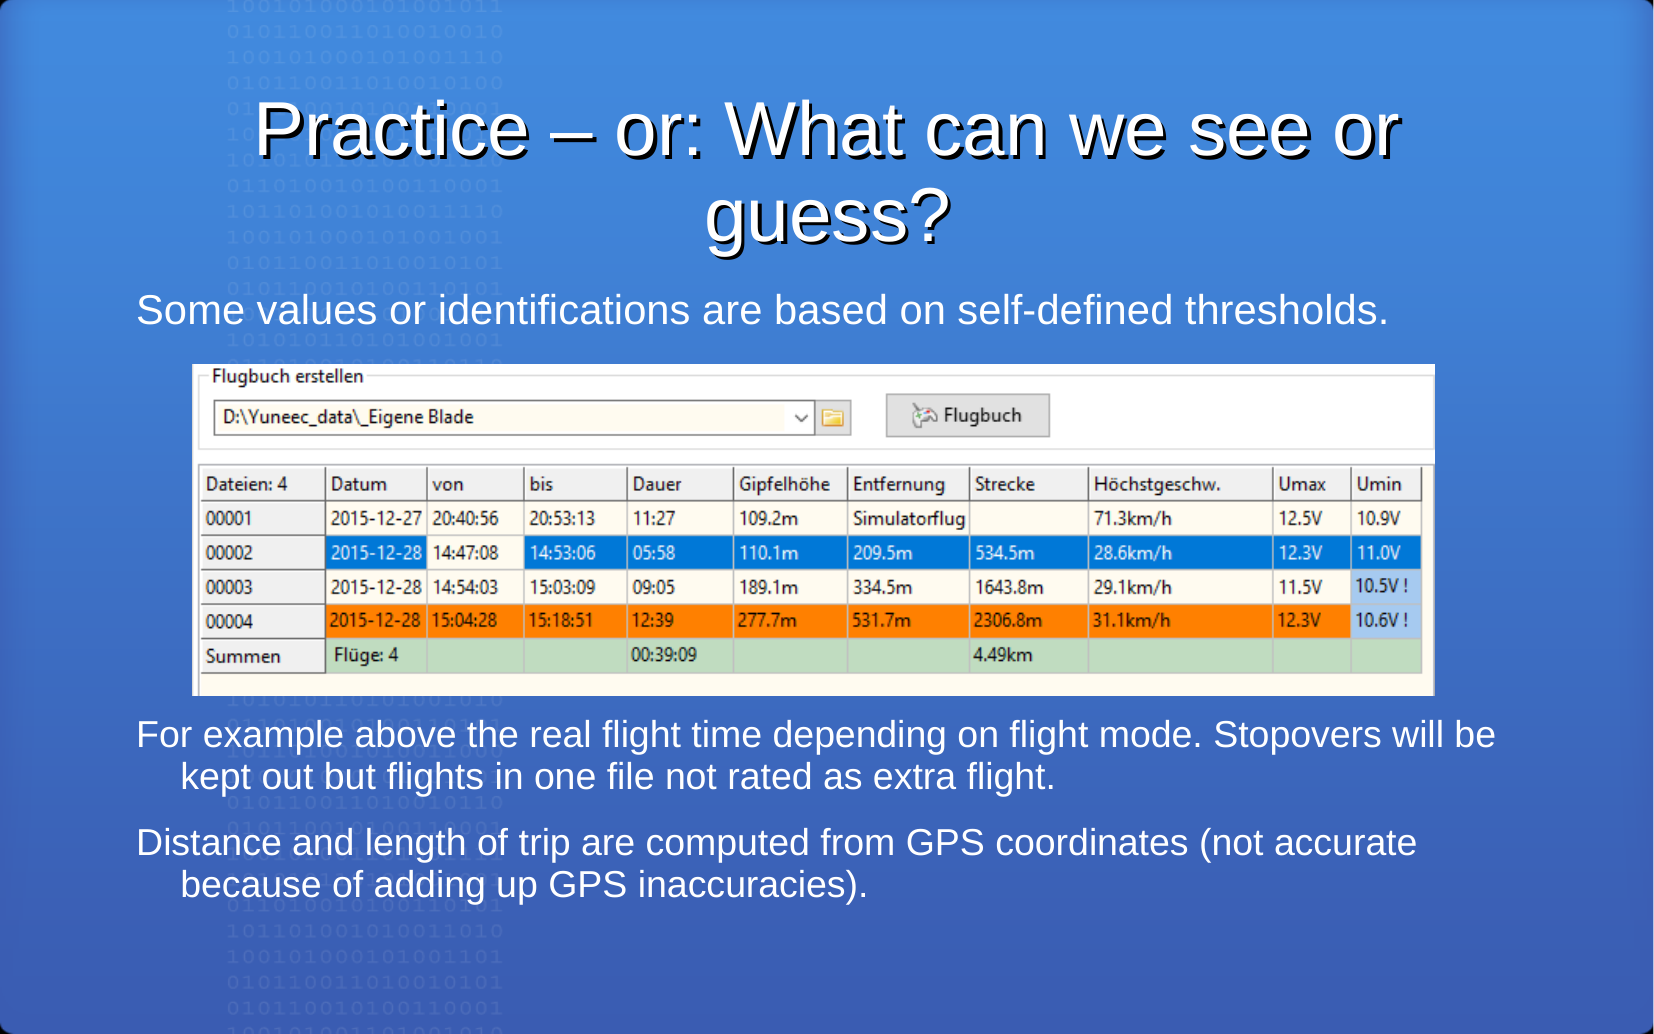

# Practice – or: What can we see or guess?
Some values or identifications are based on self-defined thresholds.
For example above the real flight time depending on flight mode. Stopovers will be kept out but flights in one file not rated as extra flight.
Distance and length of trip are computed from GPS coordinates (not accurate because of adding up GPS inaccuracies).